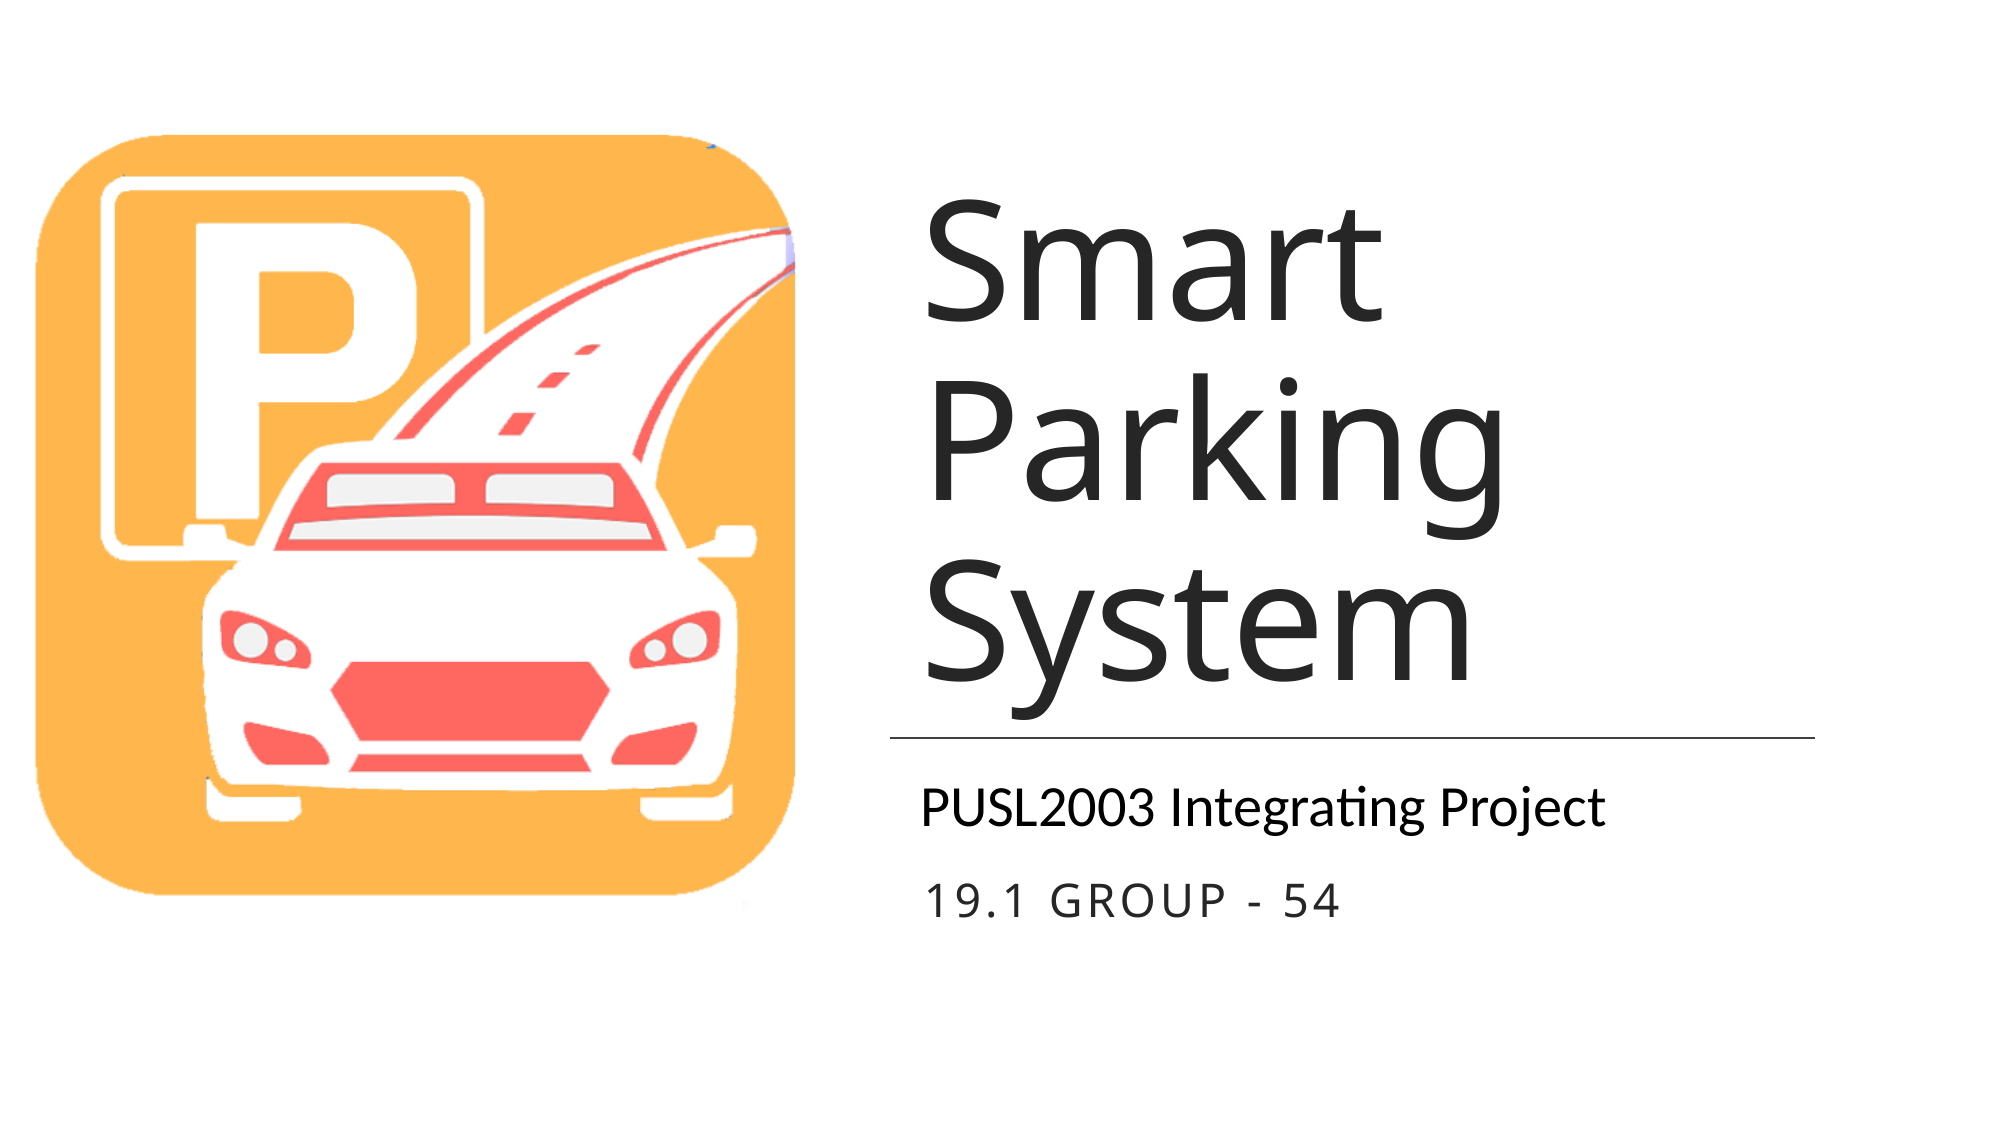

# Smart Parking System
PUSL2003 Integrating Project
19.1 Group - 54